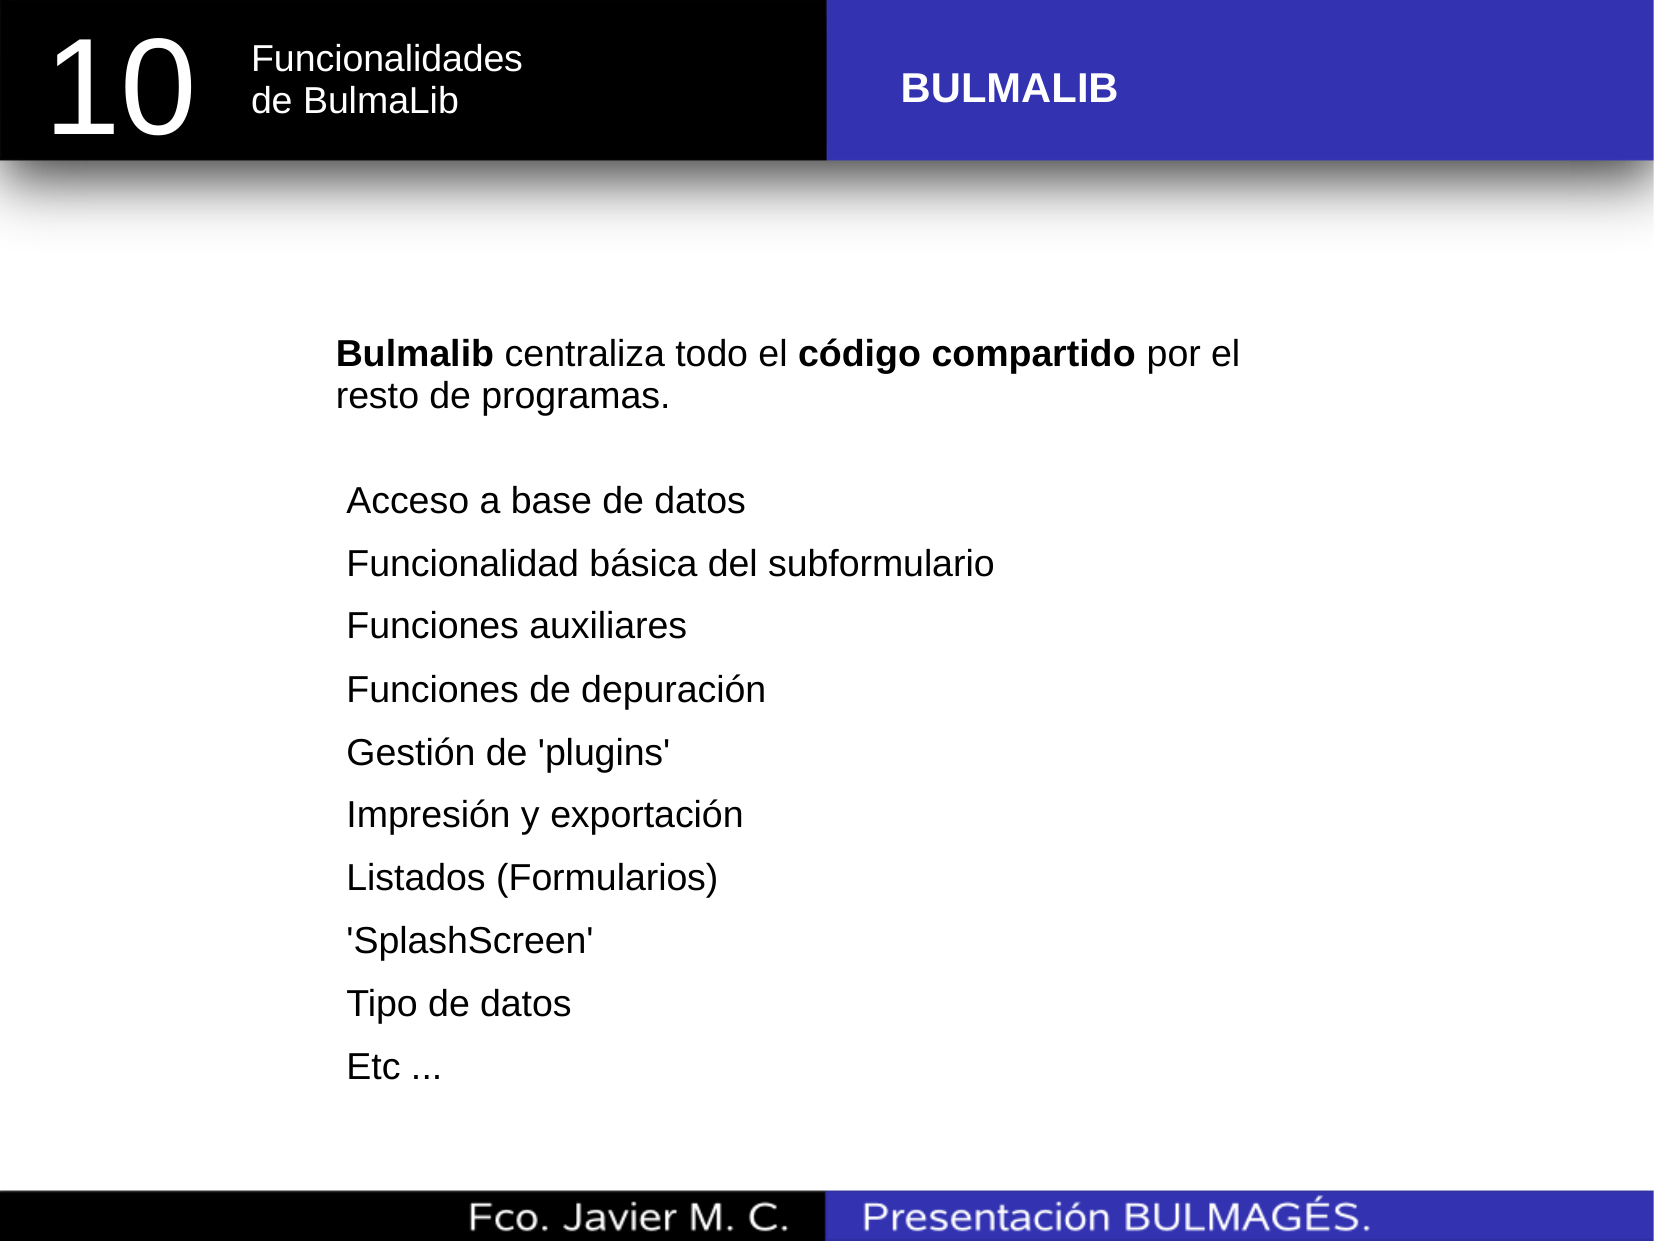

Funcionalidades
de BulmaLib
BULMALIB
Bulmalib centraliza todo el código compartido por el resto de programas.
 Acceso a base de datos
 Funcionalidad básica del subformulario
 Funciones auxiliares
 Funciones de depuración
 Gestión de 'plugins'
 Impresión y exportación
 Listados (Formularios)
 'SplashScreen'
 Tipo de datos
 Etc ...